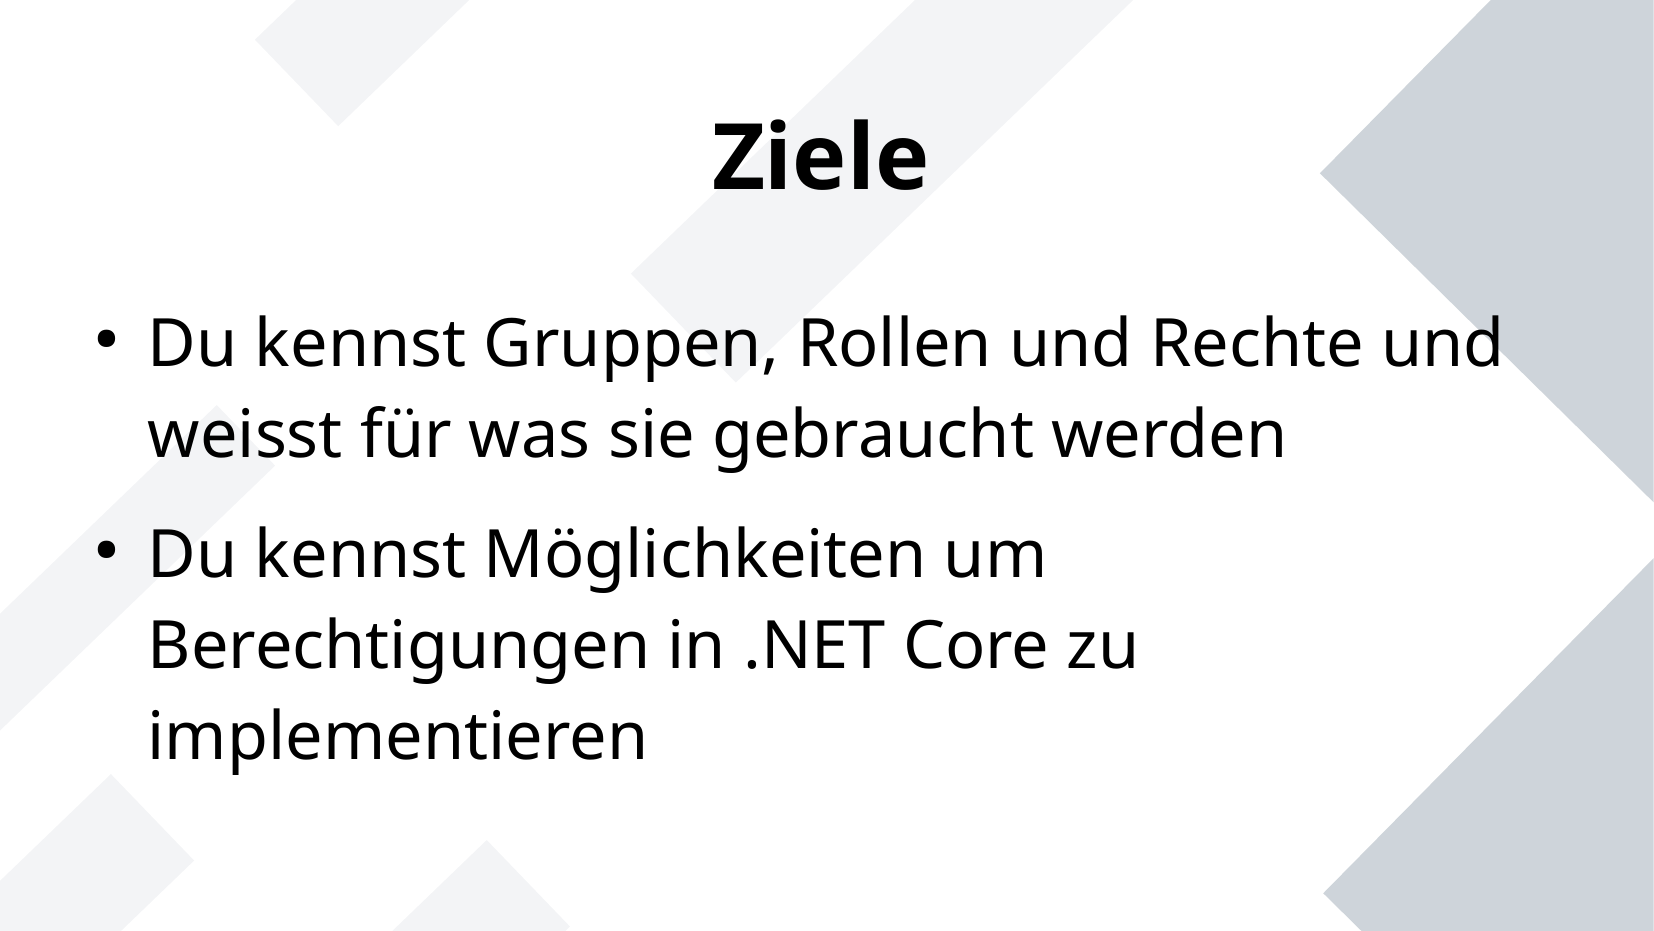

# Ziele
Du kennst Gruppen, Rollen und Rechte und weisst für was sie gebraucht werden
Du kennst Möglichkeiten um Berechtigungen in .NET Core zu implementieren